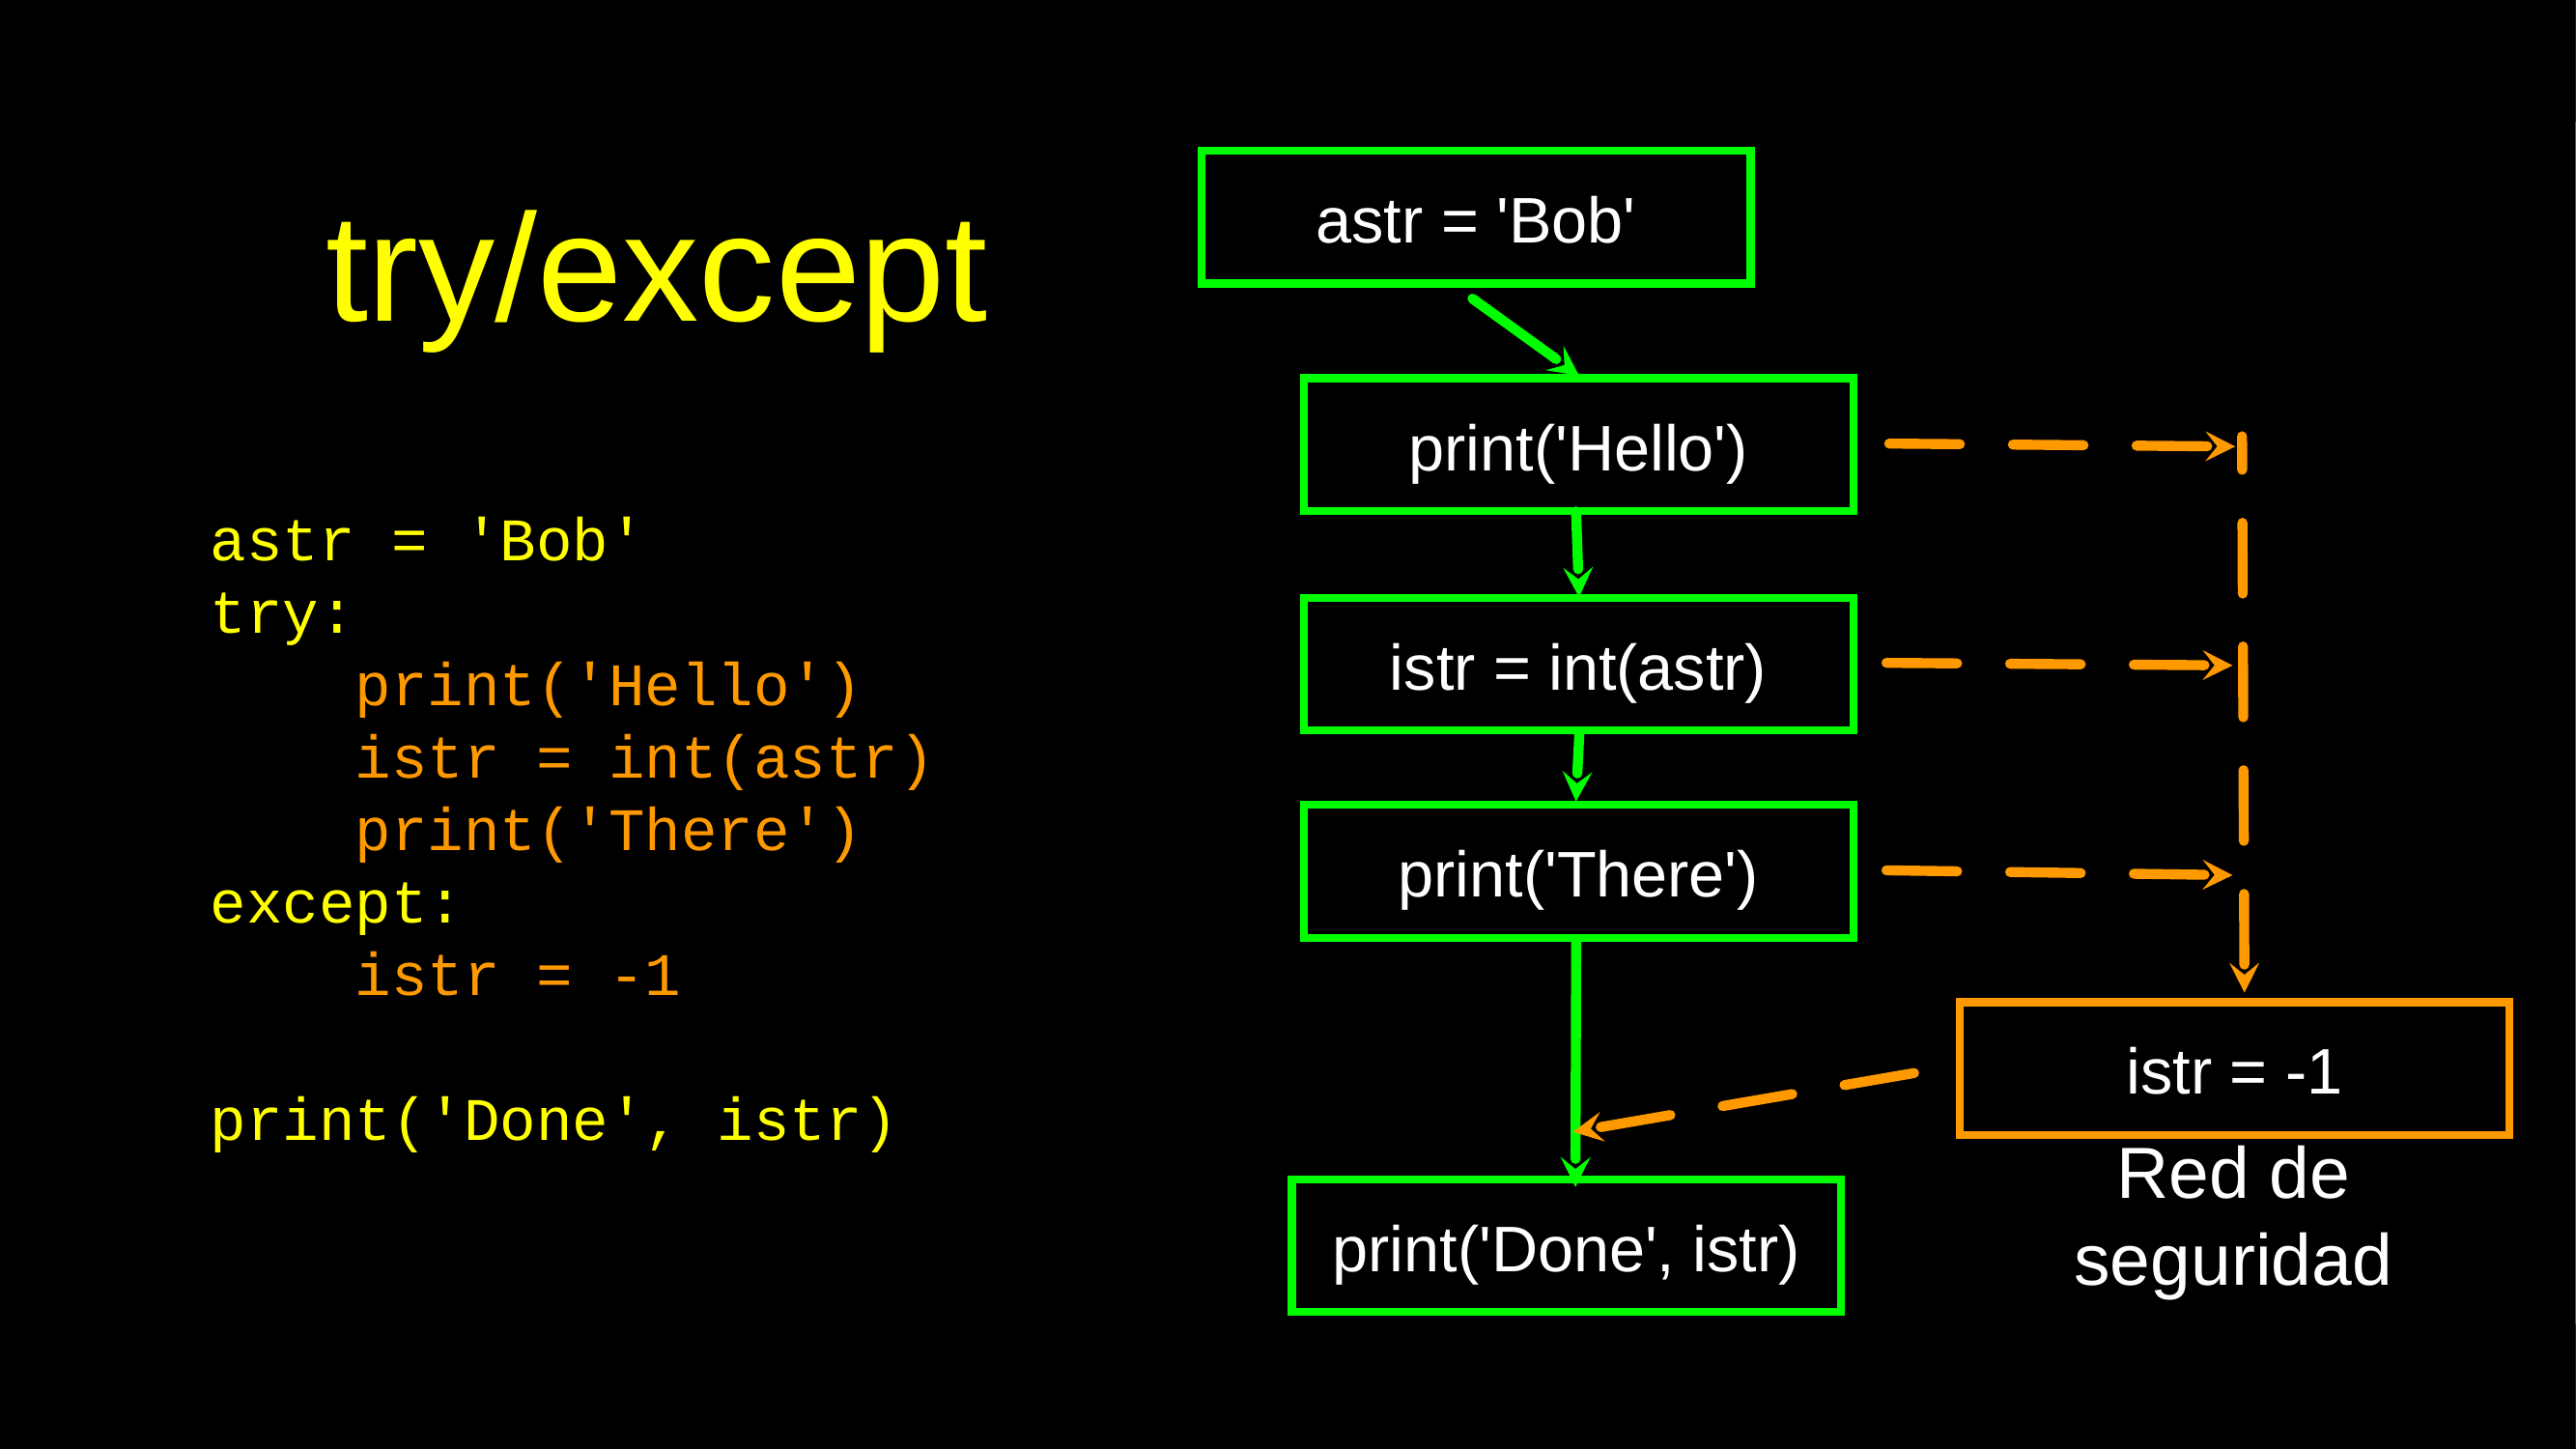

# try/except
astr = 'Bob'
print('Hello')
astr = 'Bob'
try:
 print('Hello')
 istr = int(astr)
 print('There')
except:
 istr = -1
print('Done', istr)
istr = int(astr)
print('There')
istr = -1
Red de seguridad
print('Done', istr)